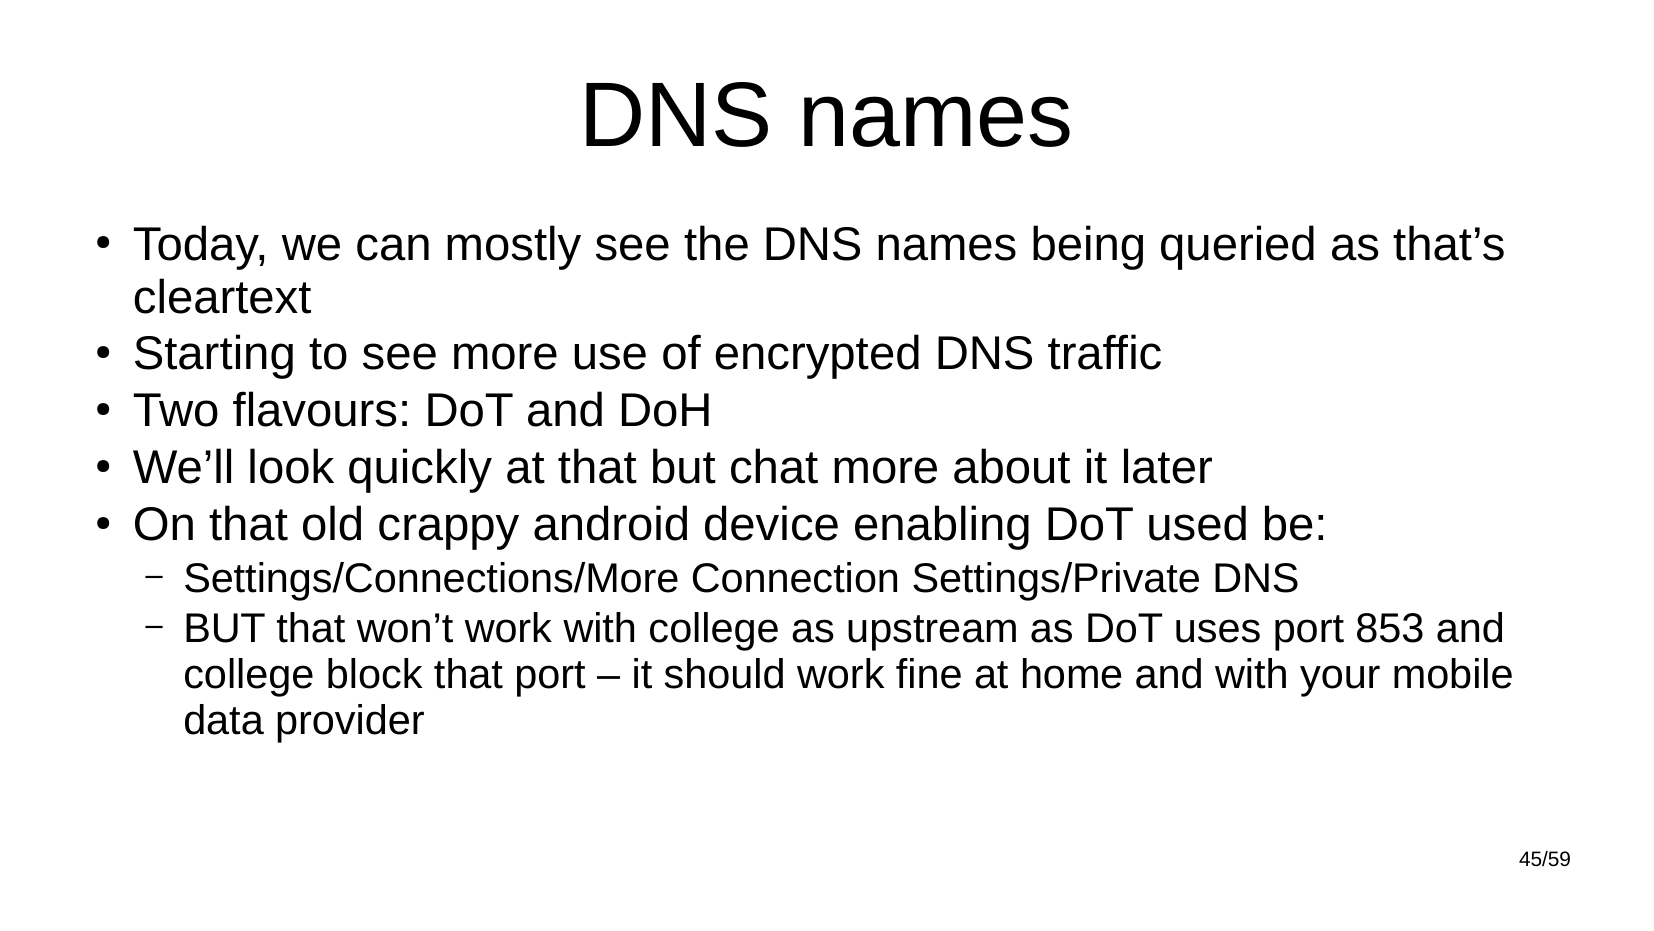

# DNS names
Today, we can mostly see the DNS names being queried as that’s cleartext
Starting to see more use of encrypted DNS traffic
Two flavours: DoT and DoH
We’ll look quickly at that but chat more about it later
On that old crappy android device enabling DoT used be:
Settings/Connections/More Connection Settings/Private DNS
BUT that won’t work with college as upstream as DoT uses port 853 and college block that port – it should work fine at home and with your mobile data provider
45